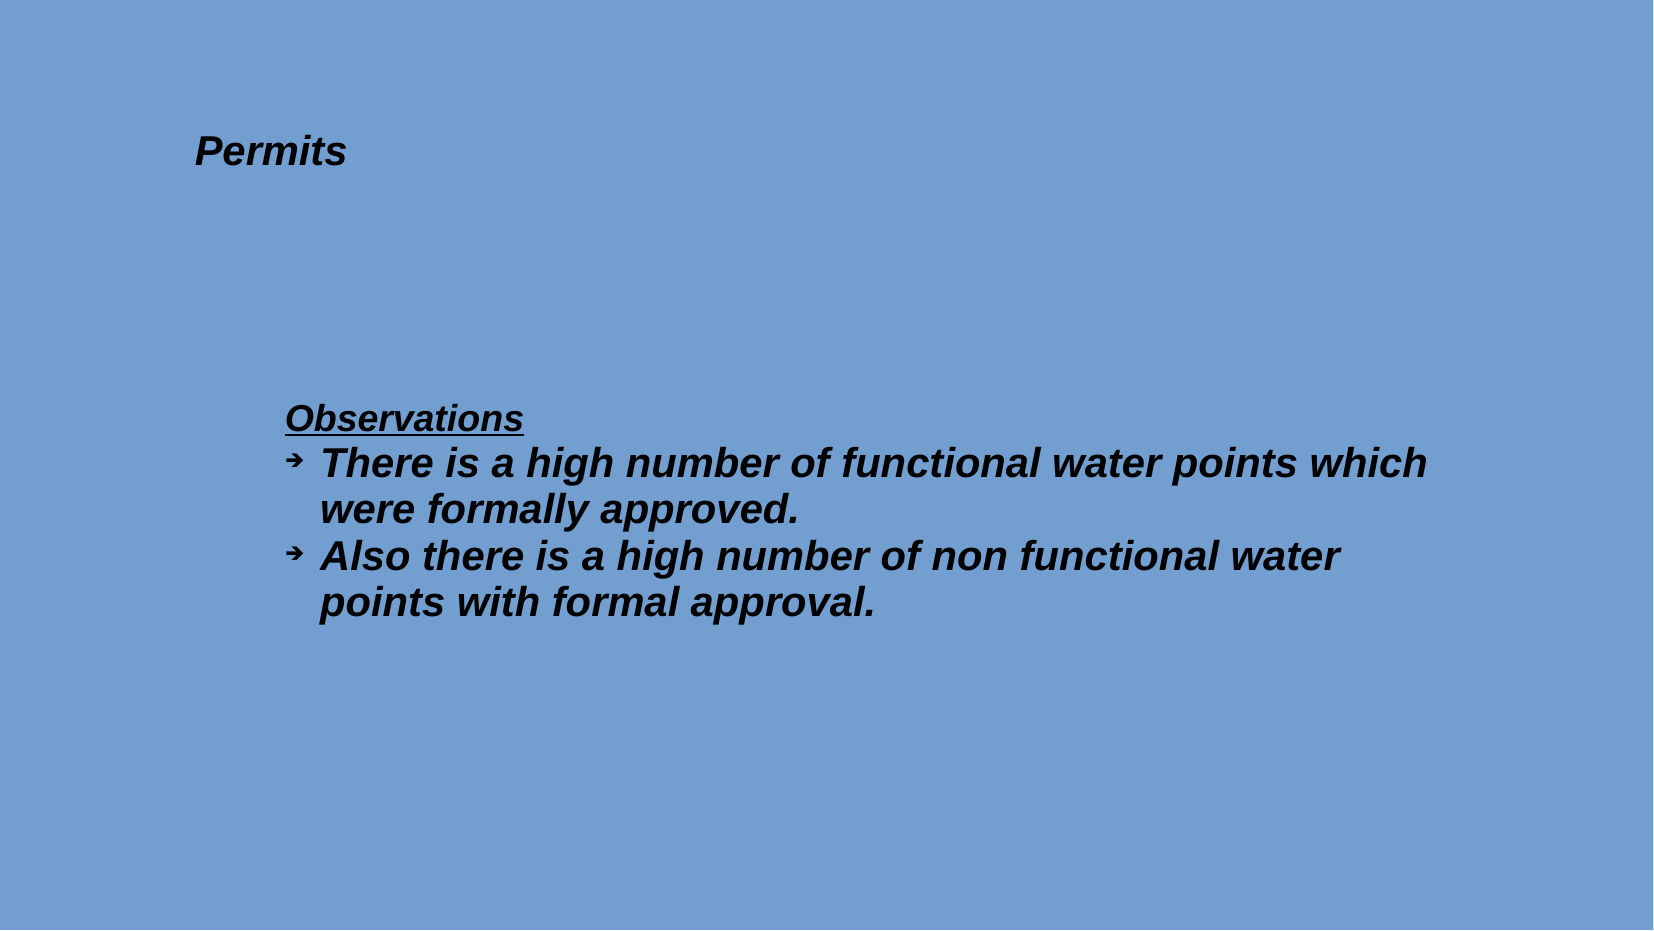

Permits
Observations
There is a high number of functional water points which were formally approved.
Also there is a high number of non functional water points with formal approval.